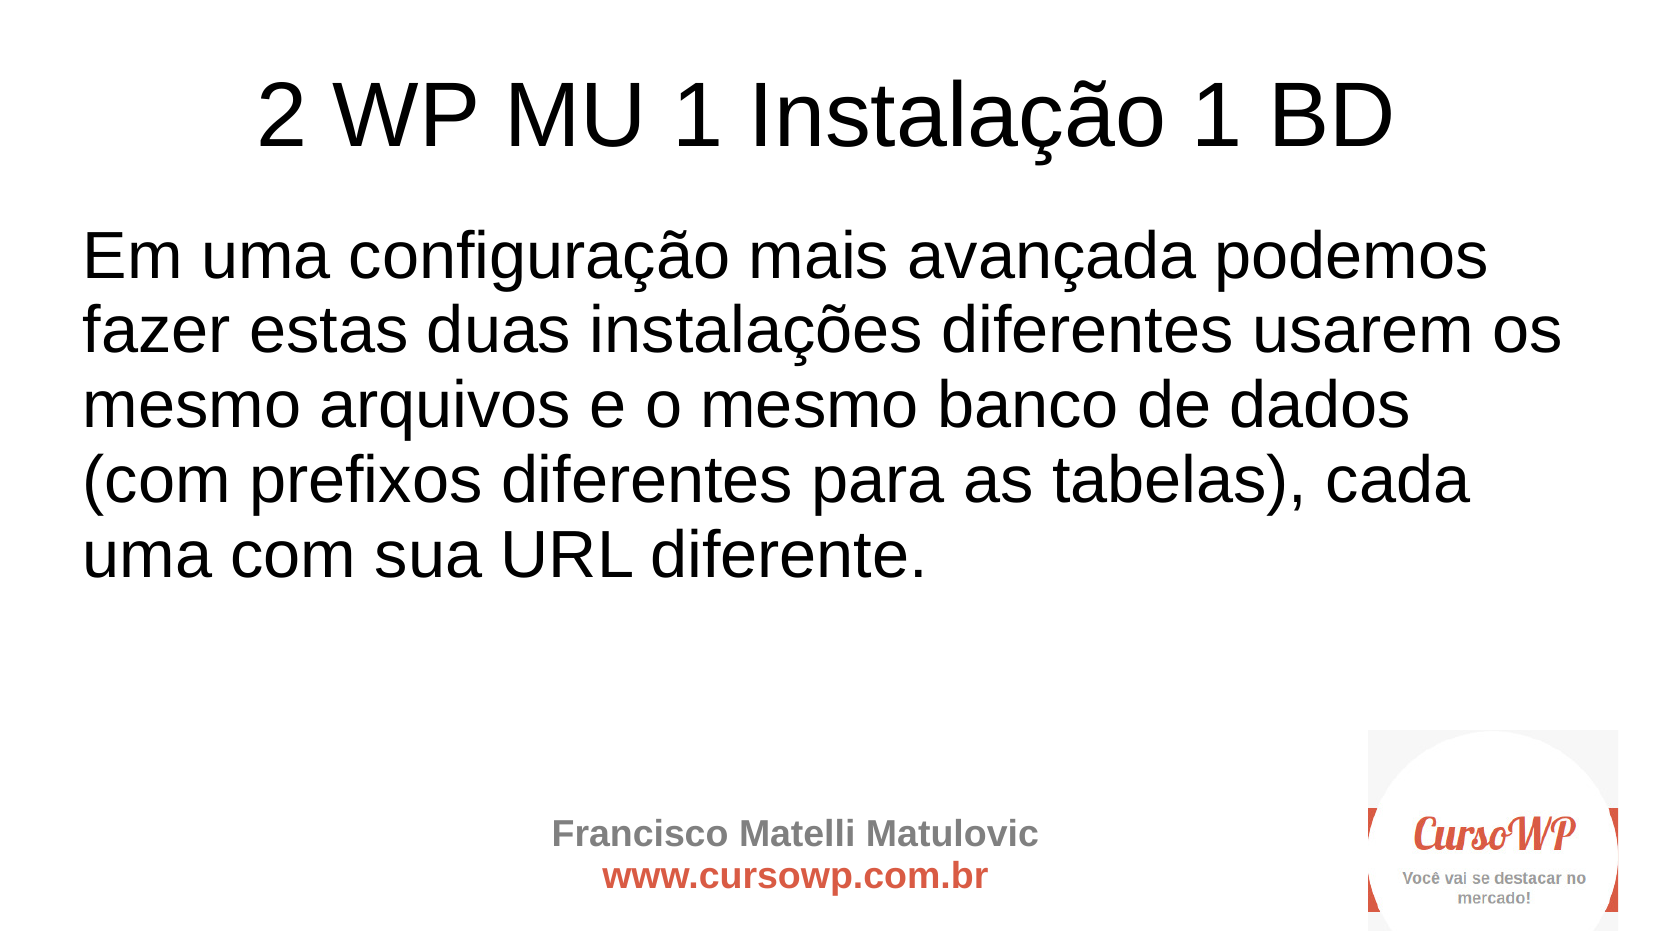

# 2 WP MU 1 Instalação 1 BD
Em uma configuração mais avançada podemos fazer estas duas instalações diferentes usarem os mesmo arquivos e o mesmo banco de dados (com prefixos diferentes para as tabelas), cada uma com sua URL diferente.